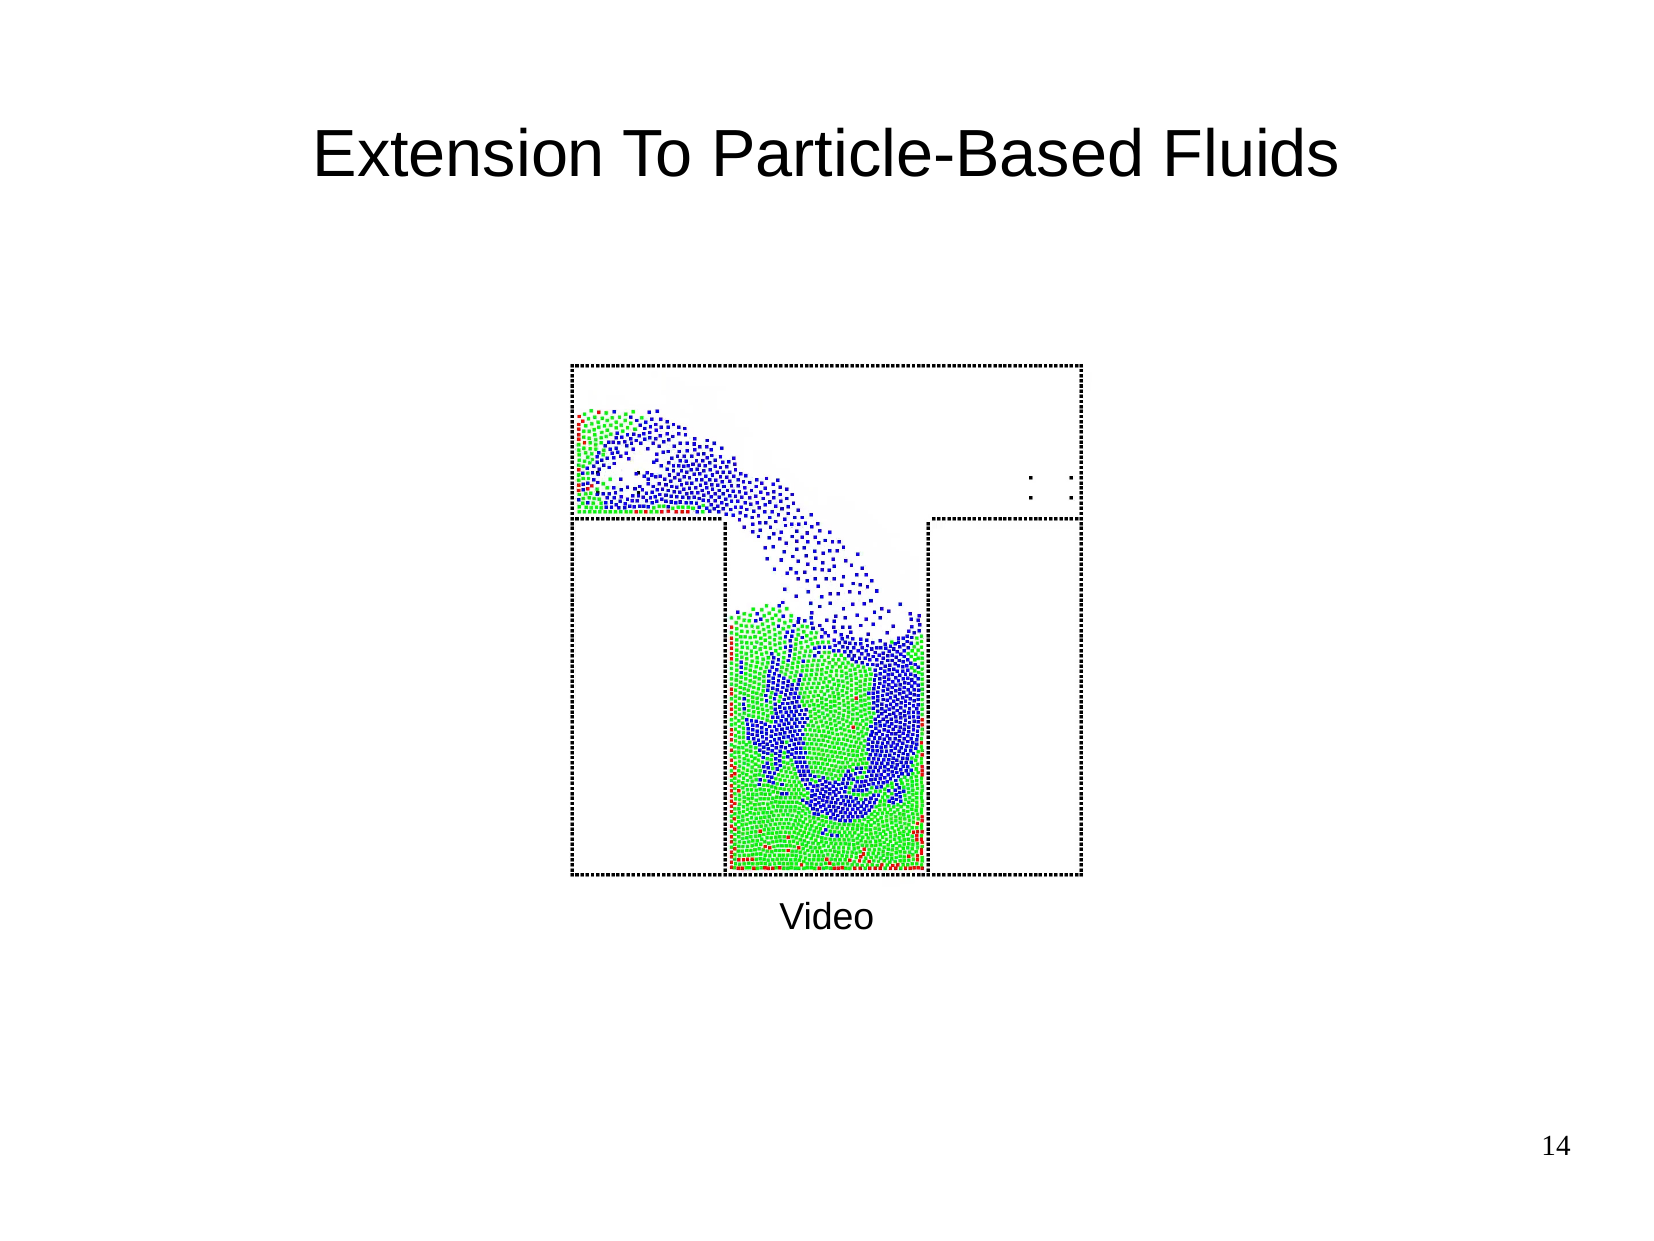

# Extension To Particle-Based Fluids
Video
14